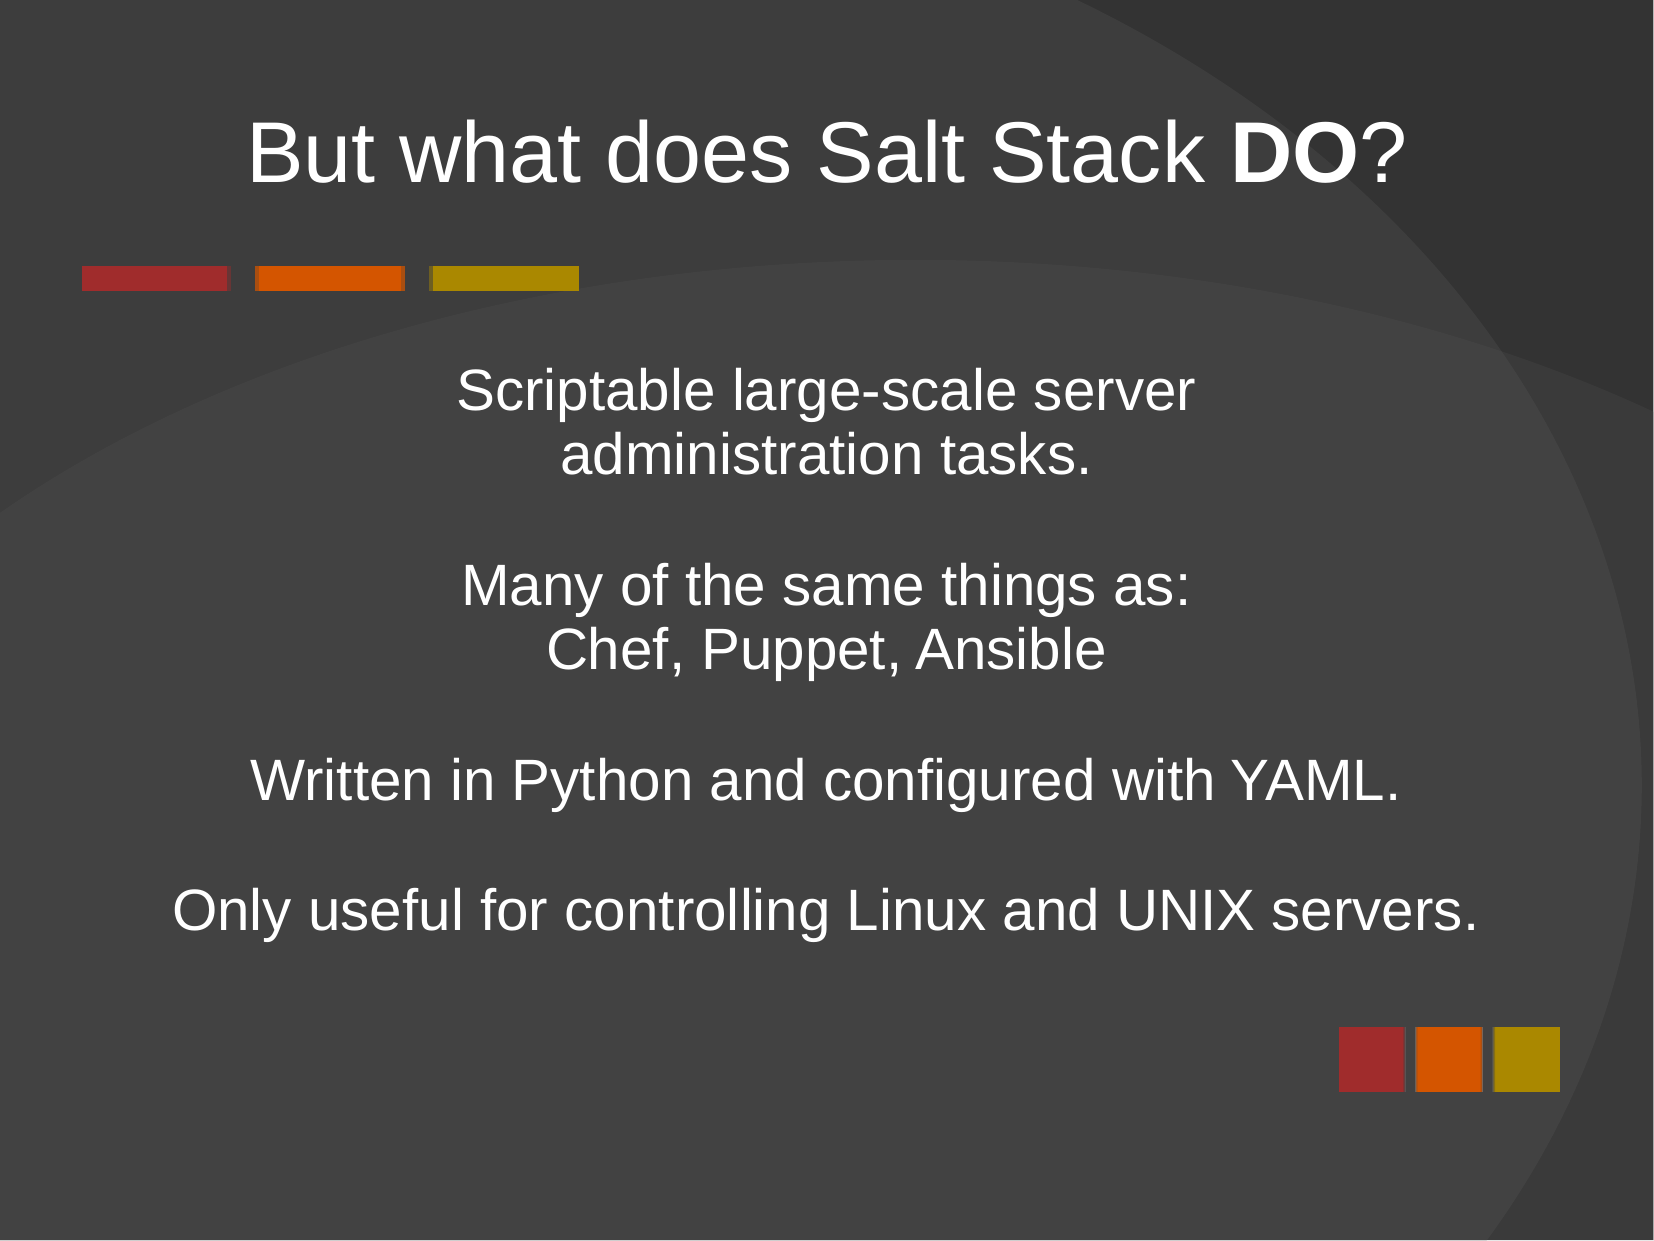

# But what does Salt Stack DO?
Scriptable large-scale server
administration tasks.
Many of the same things as:
Chef, Puppet, Ansible
Written in Python and configured with YAML.
Only useful for controlling Linux and UNIX servers.